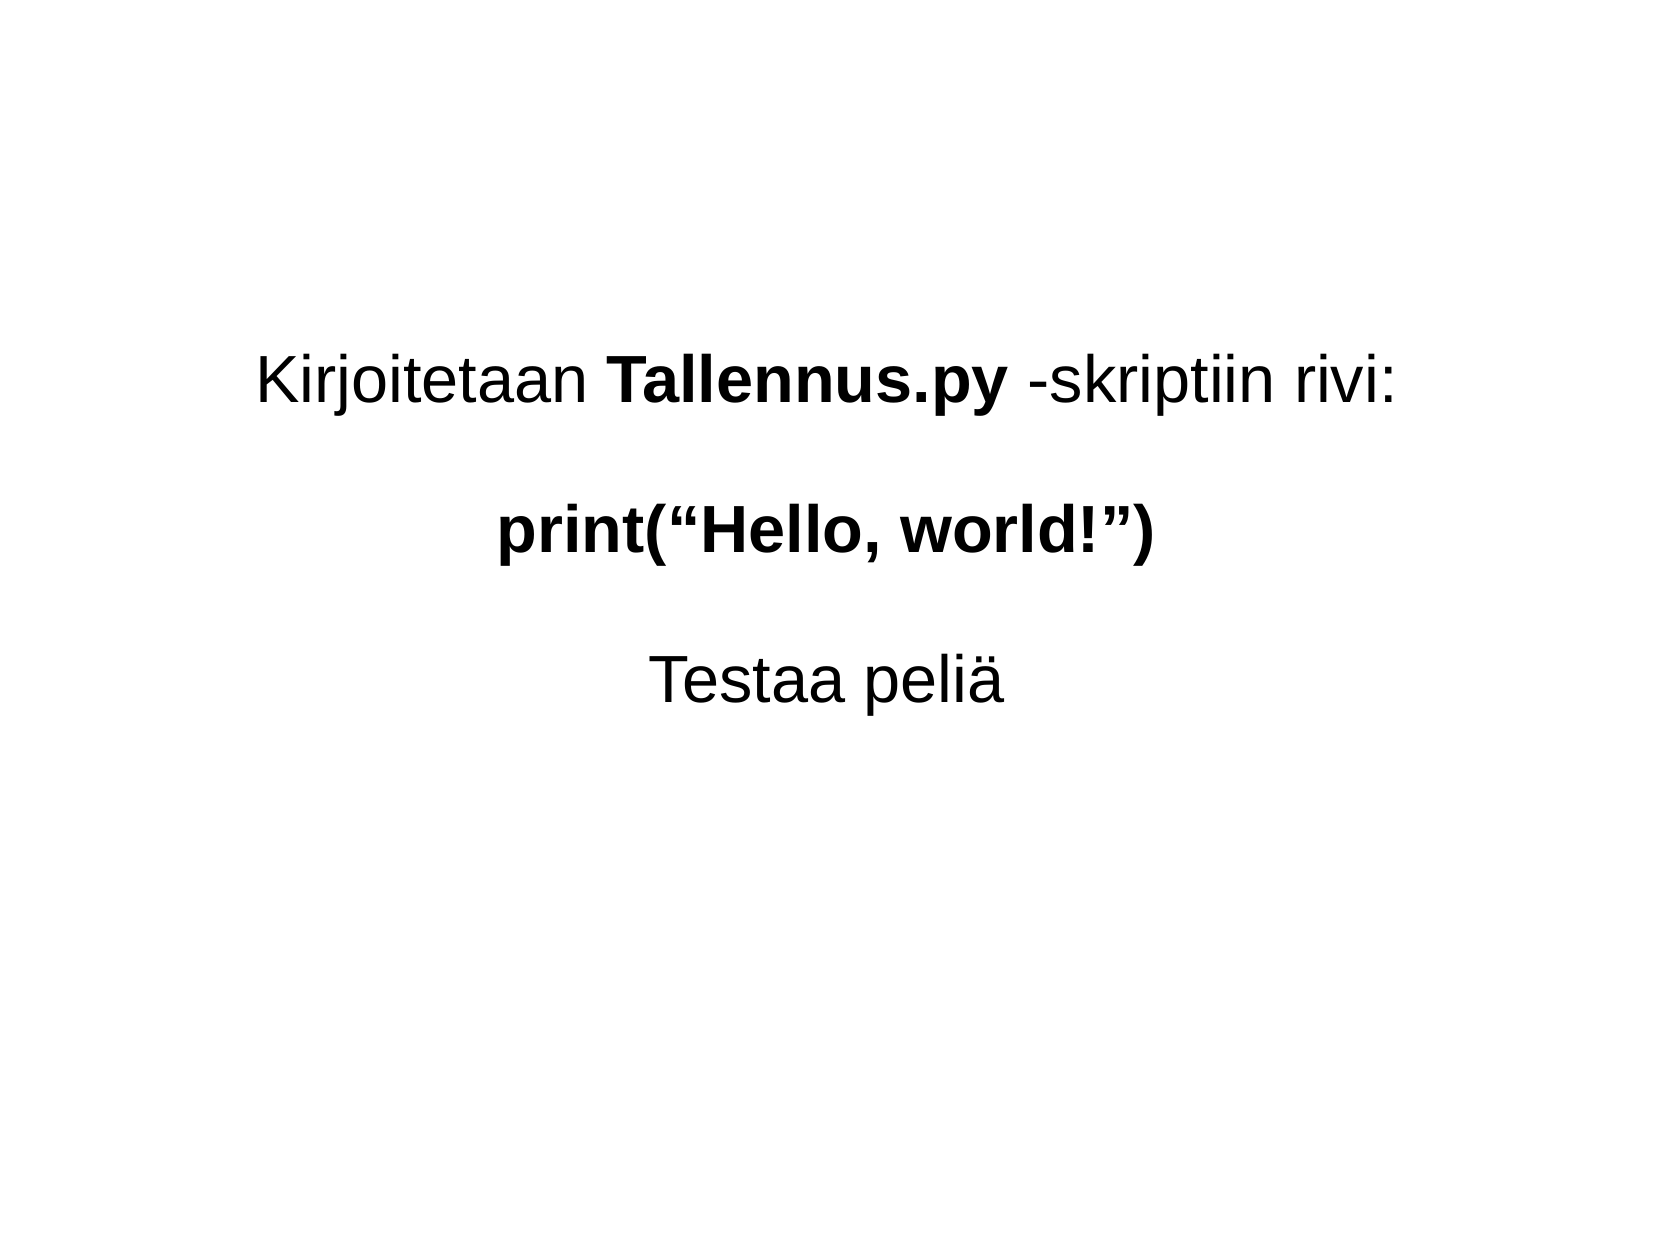

# Kirjoitetaan Tallennus.py -skriptiin rivi:
print(“Hello, world!”)
Testaa peliä